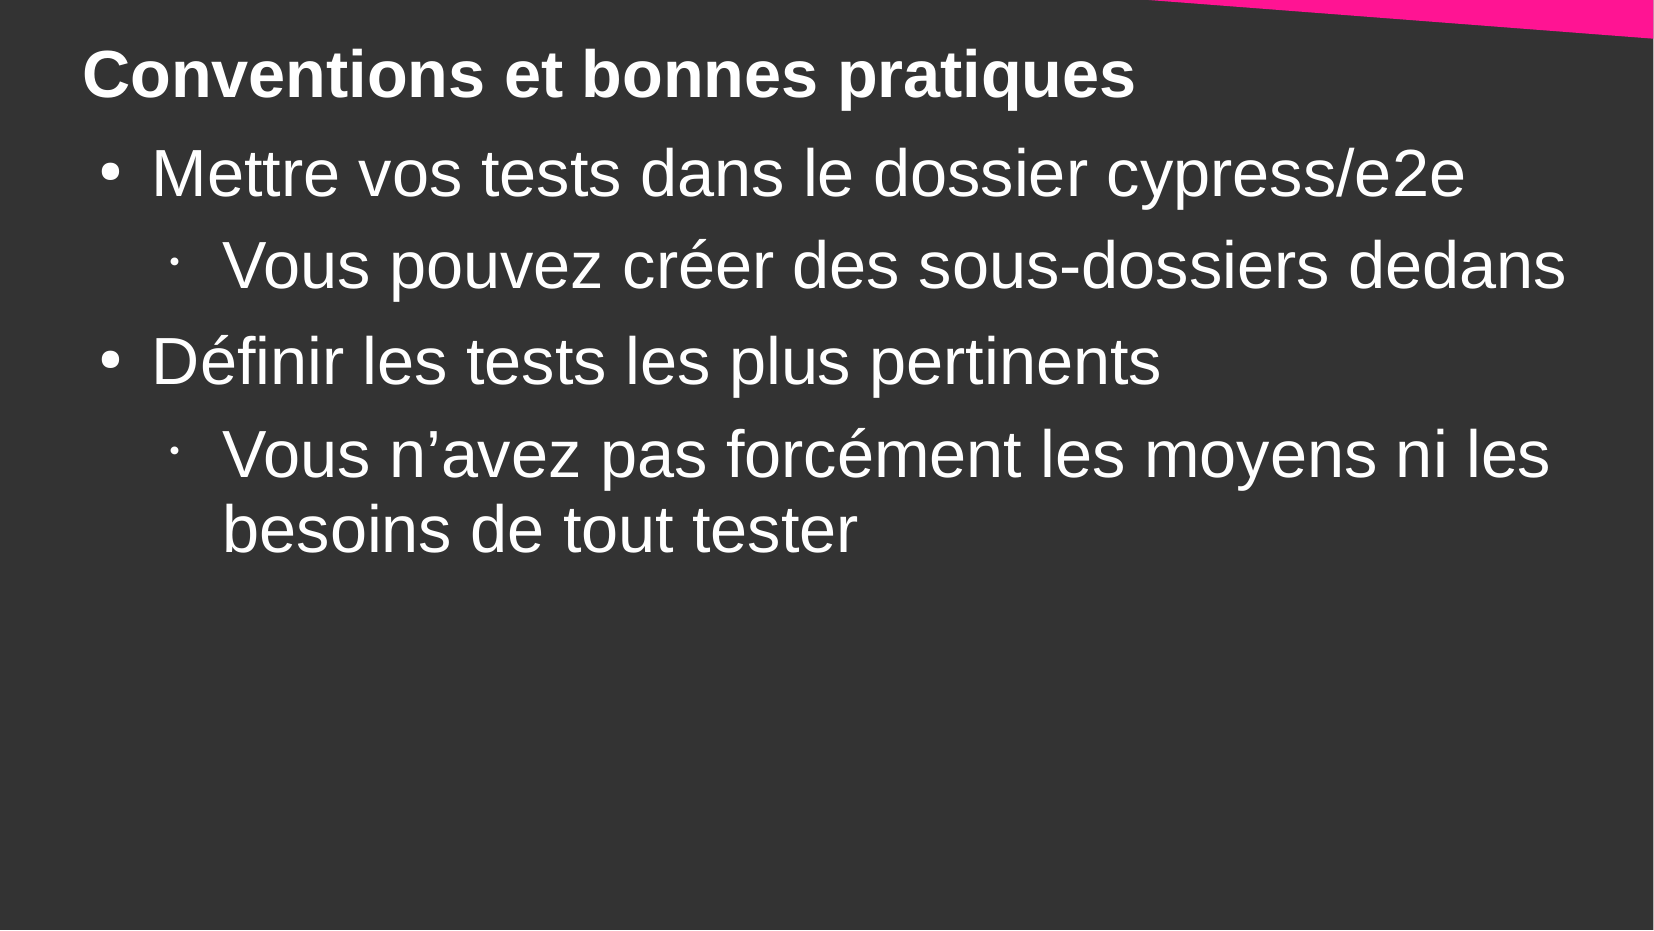

# Conventions et bonnes pratiques
Mettre vos tests dans le dossier cypress/e2e
Vous pouvez créer des sous-dossiers dedans
Définir les tests les plus pertinents
Vous n’avez pas forcément les moyens ni les besoins de tout tester